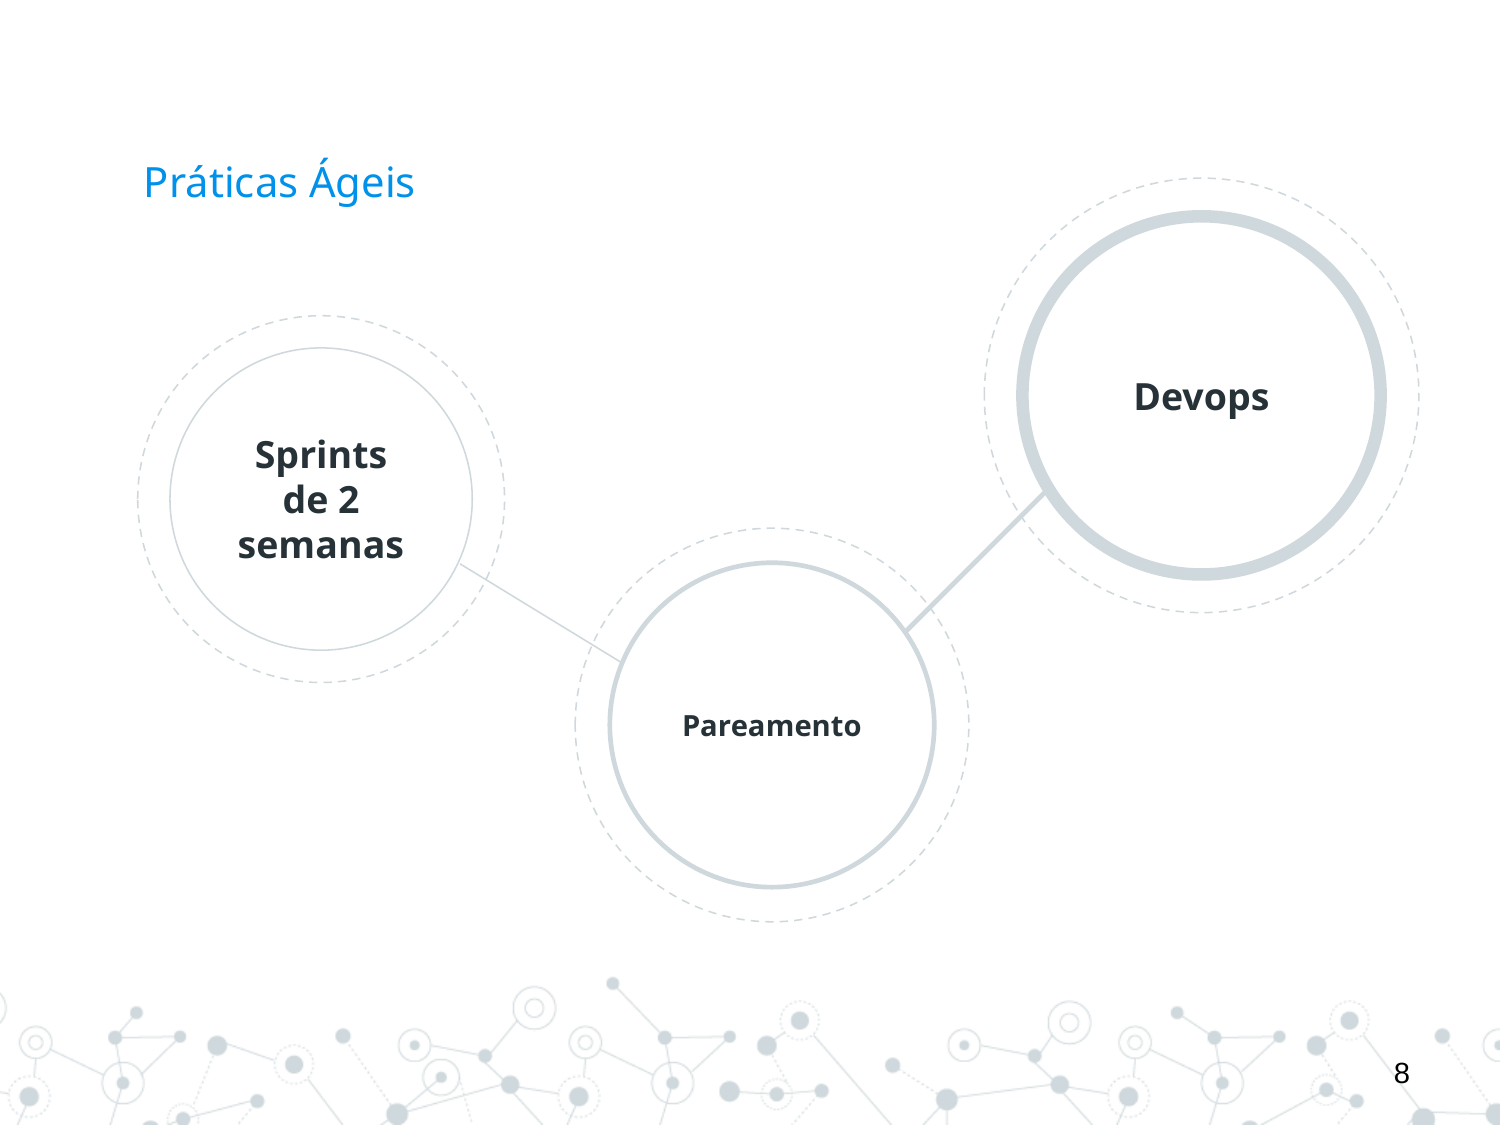

# Práticas Ágeis
Devops
Sprints de 2 semanas
Pareamento